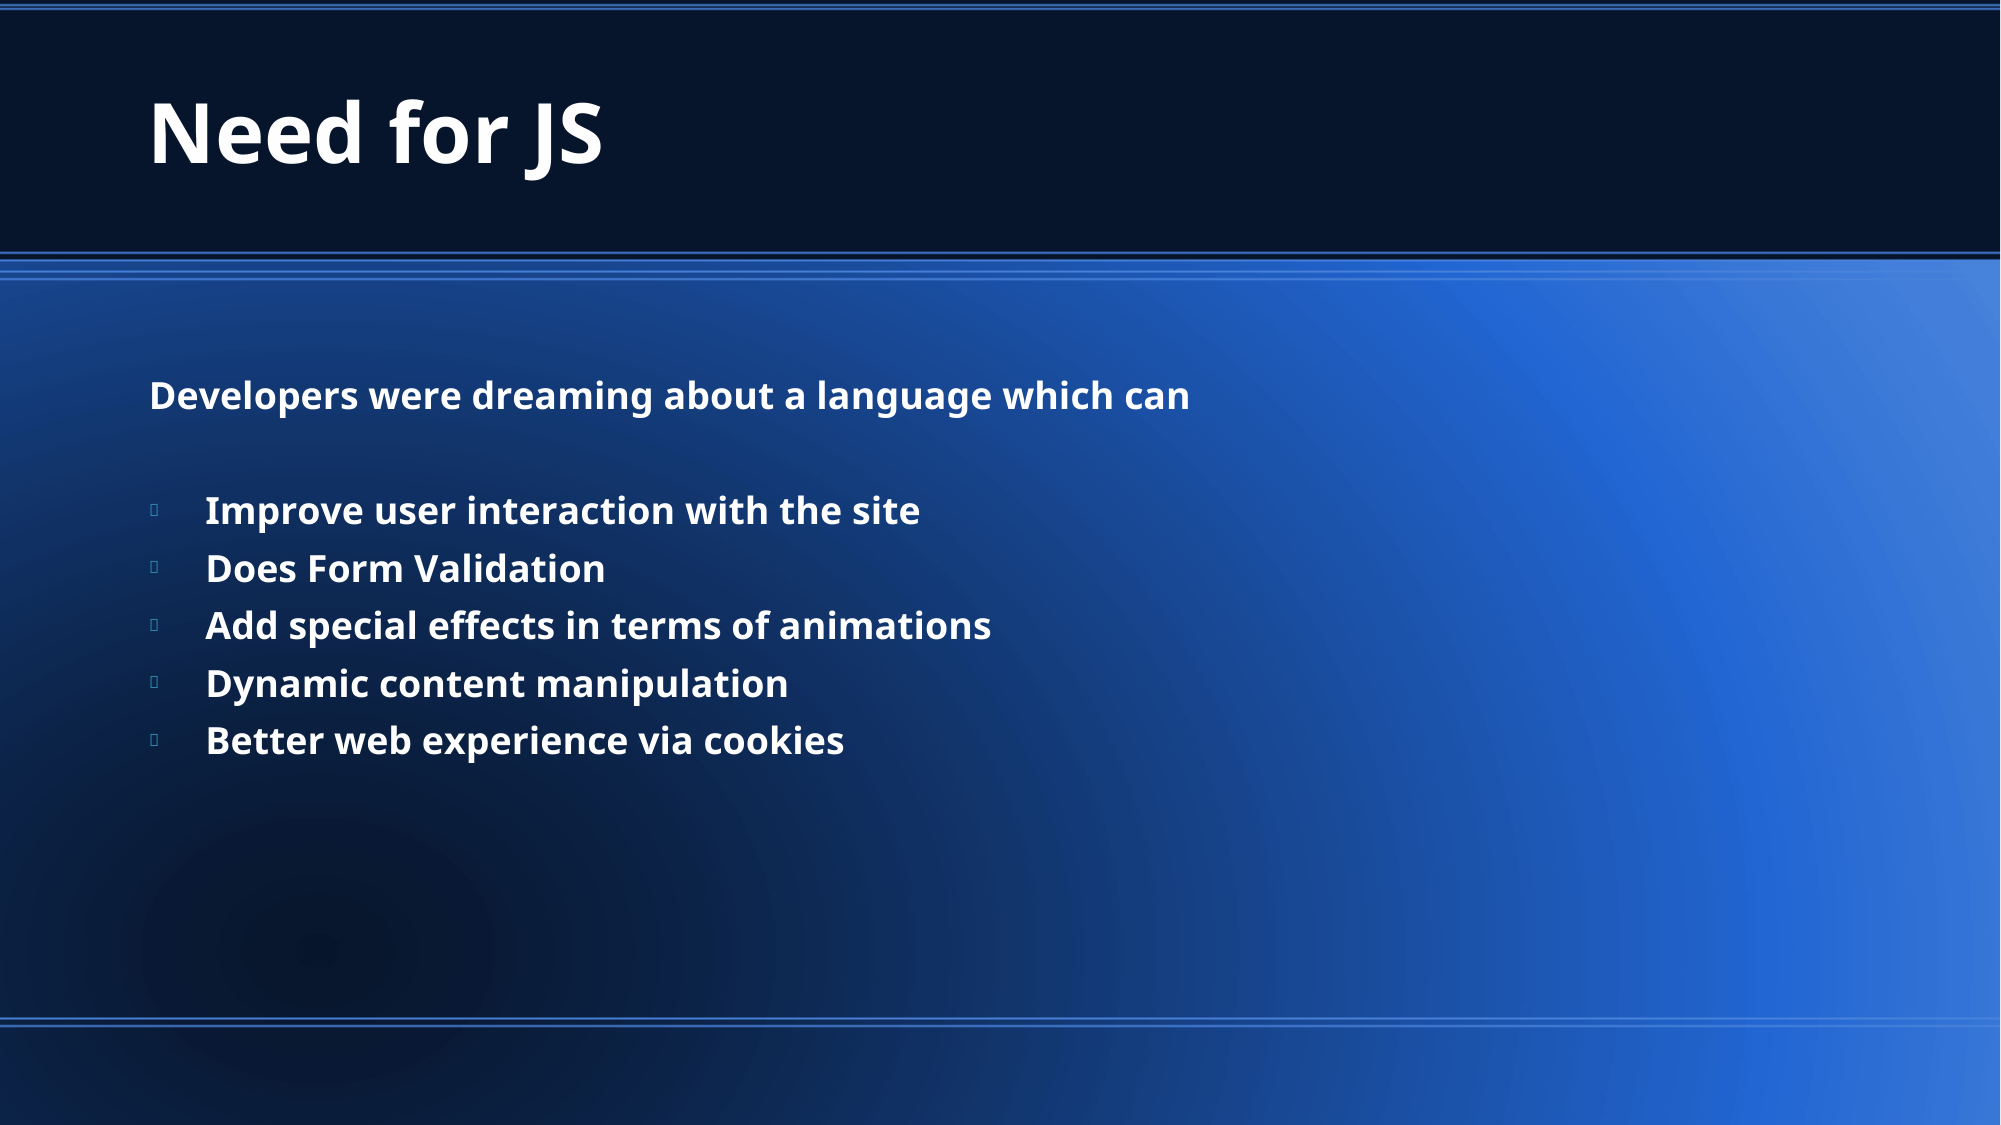

# Need for JS
Developers were dreaming about a language which can
Improve user interaction with the site
Does Form Validation
Add special effects in terms of animations
Dynamic content manipulation
Better web experience via cookies